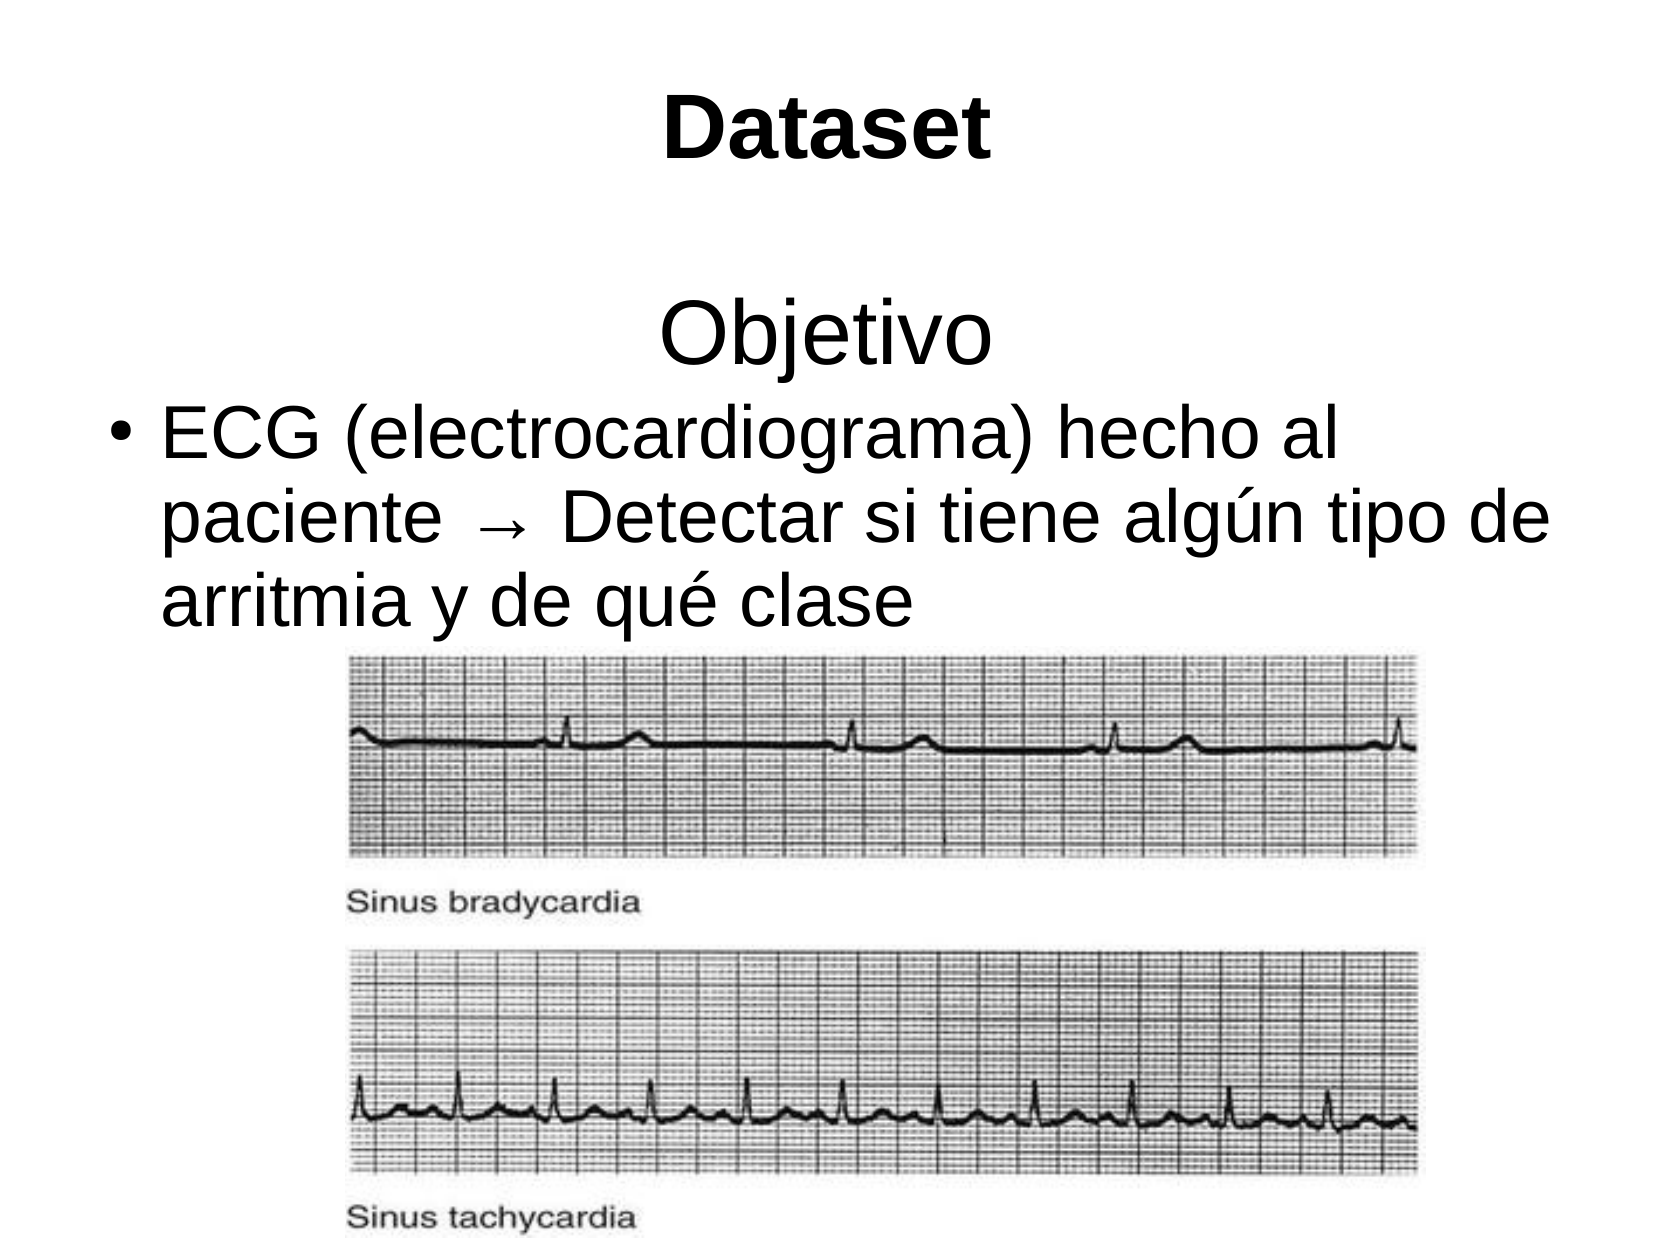

Dataset
Objetivo
# ECG (electrocardiograma) hecho al paciente → Detectar si tiene algún tipo de arritmia y de qué clase